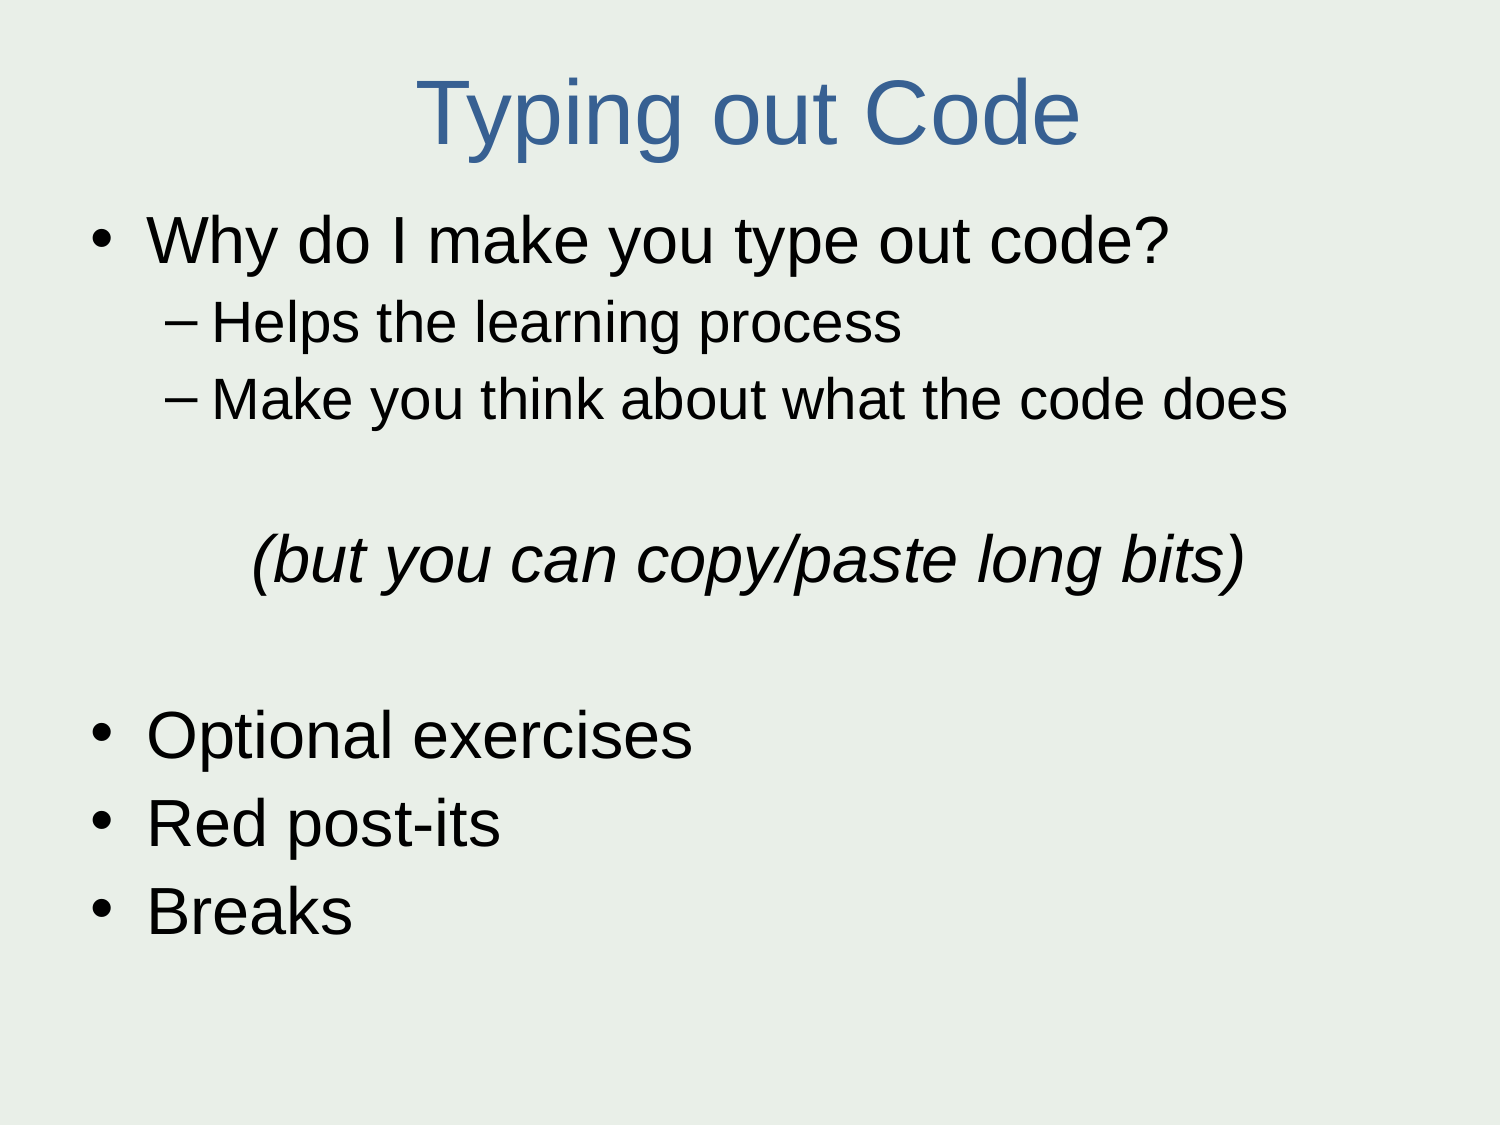

Typing out Code
Why do I make you type out code?
Helps the learning process
Make you think about what the code does
(but you can copy/paste long bits)
Optional exercises
Red post-its
Breaks